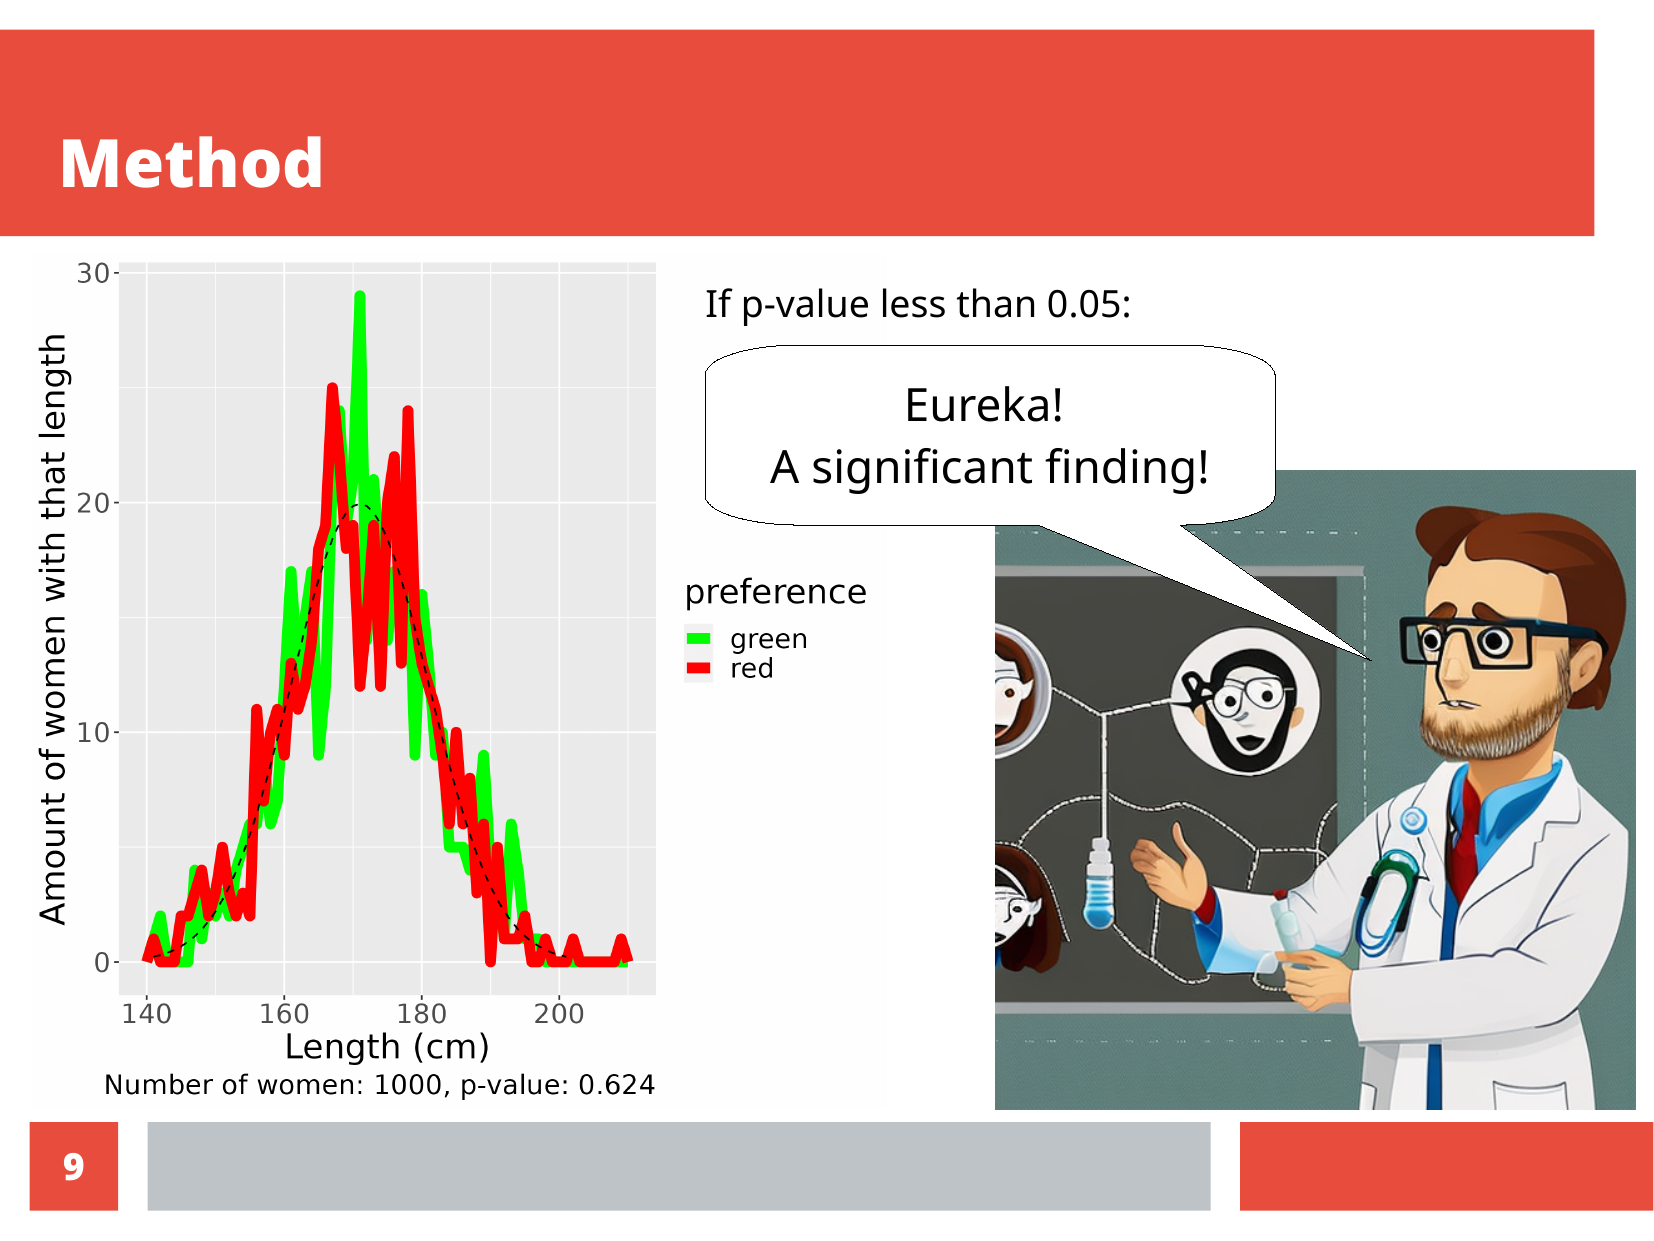

# Method
If p-value less than 0.05:
Eureka!
A significant finding!
9